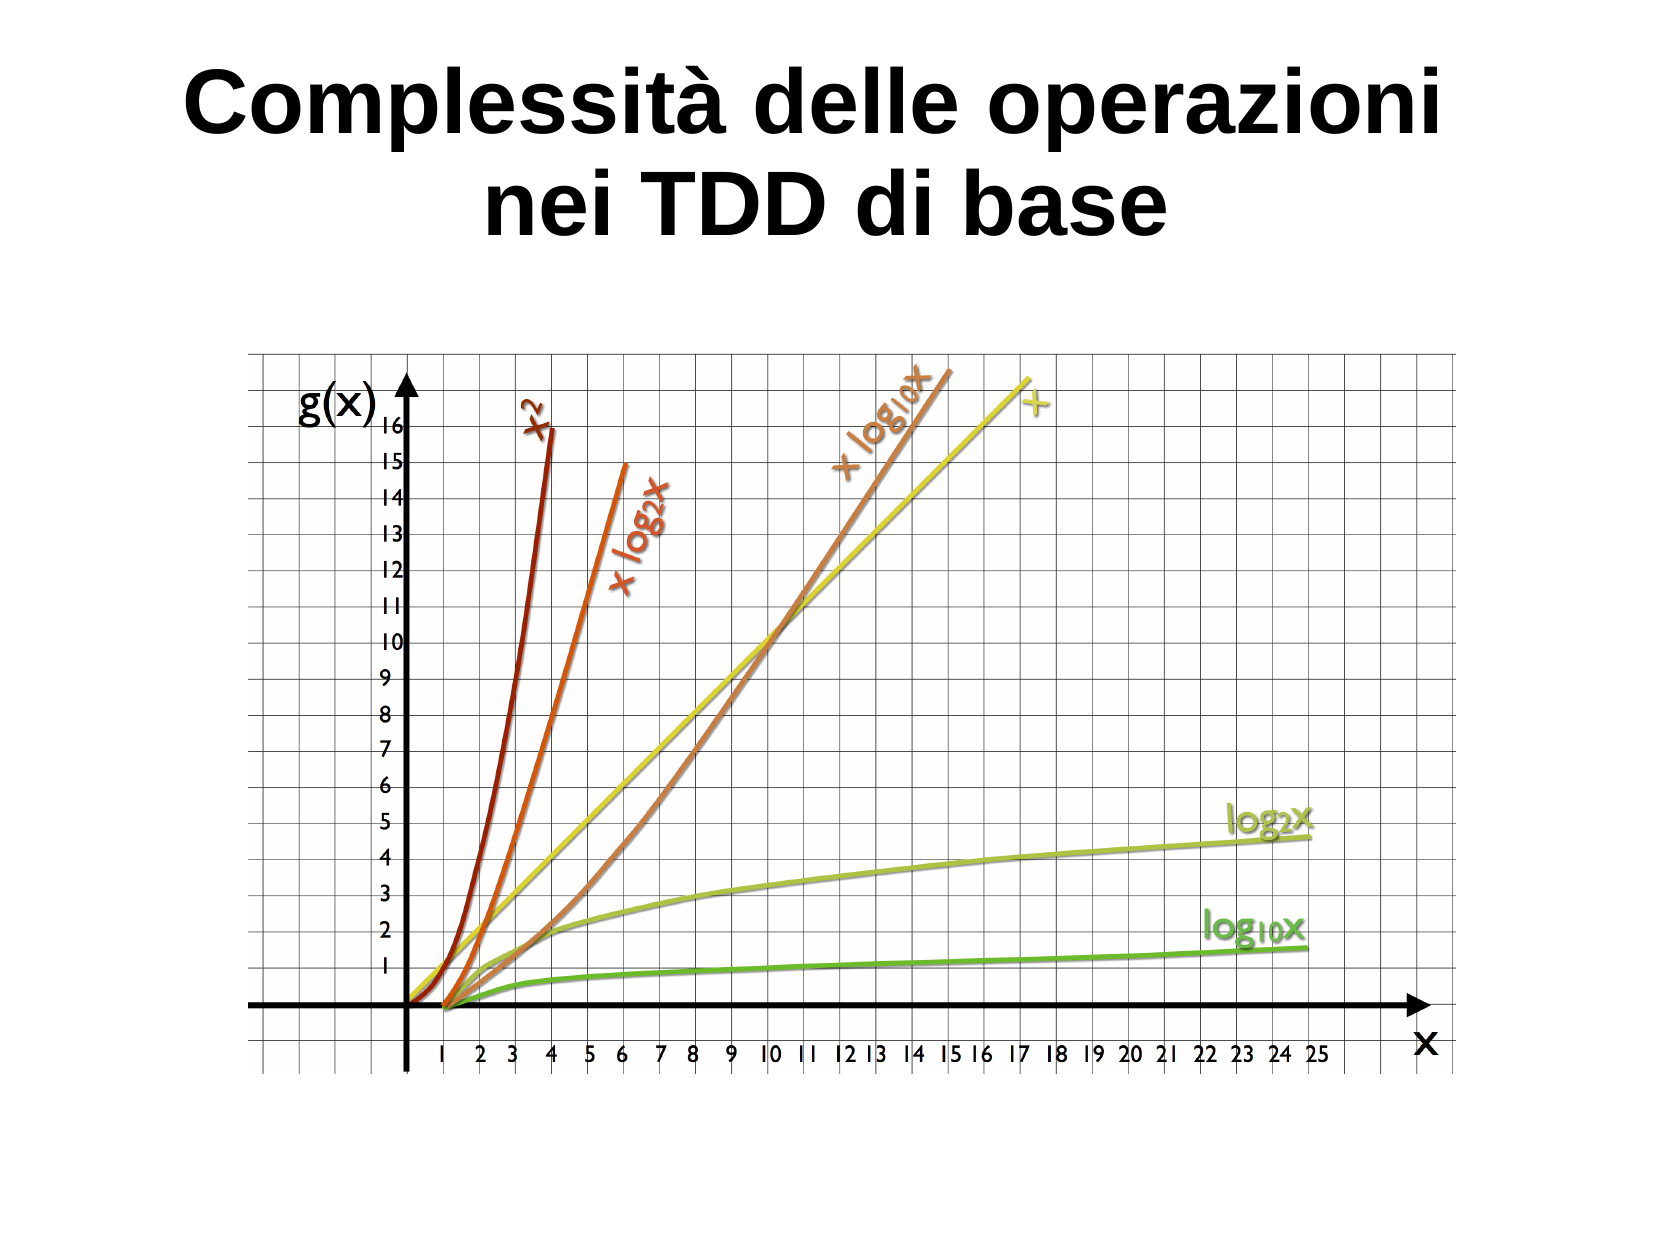

# Complessità delle operazioni nei TDD di base